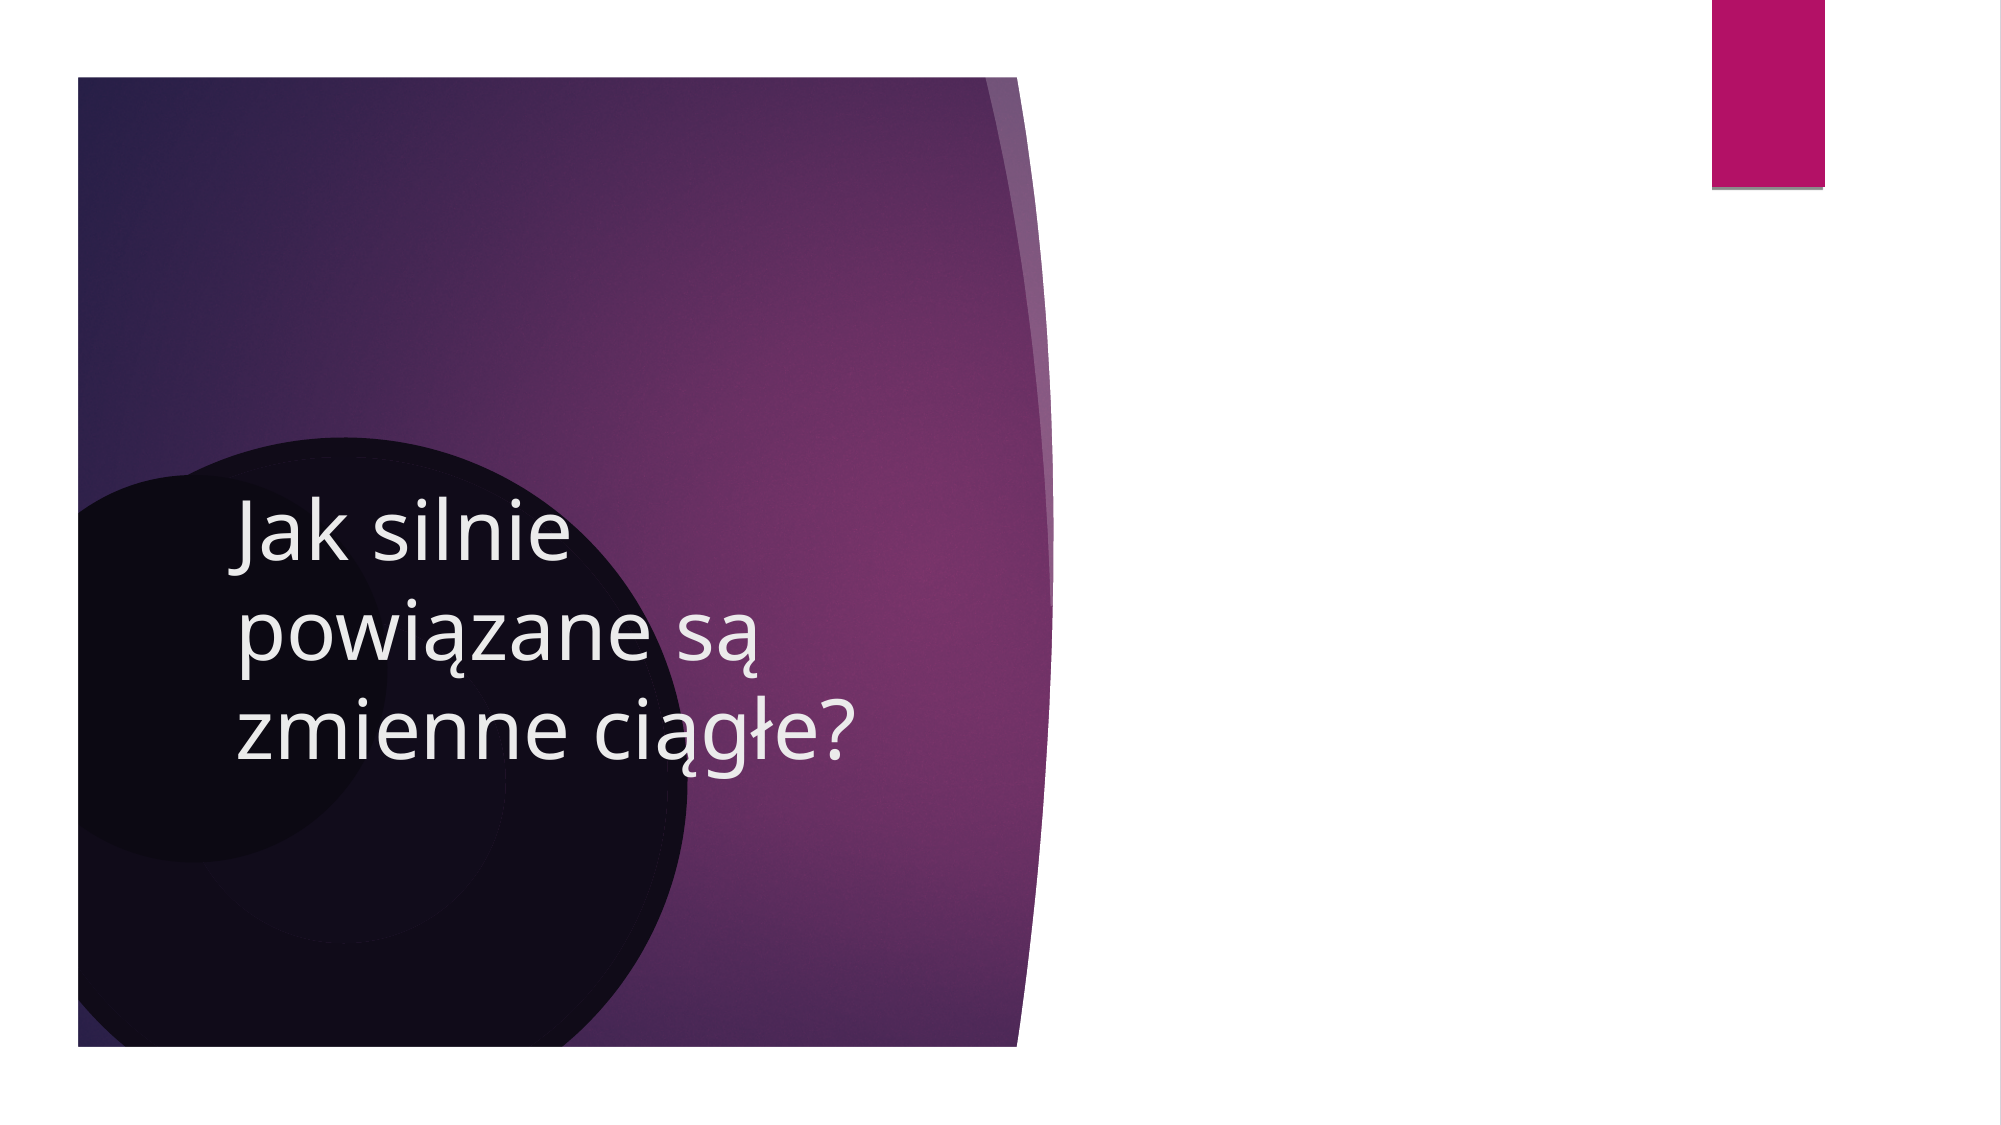

# Jak silnie powiązane są zmienne ciągłe?